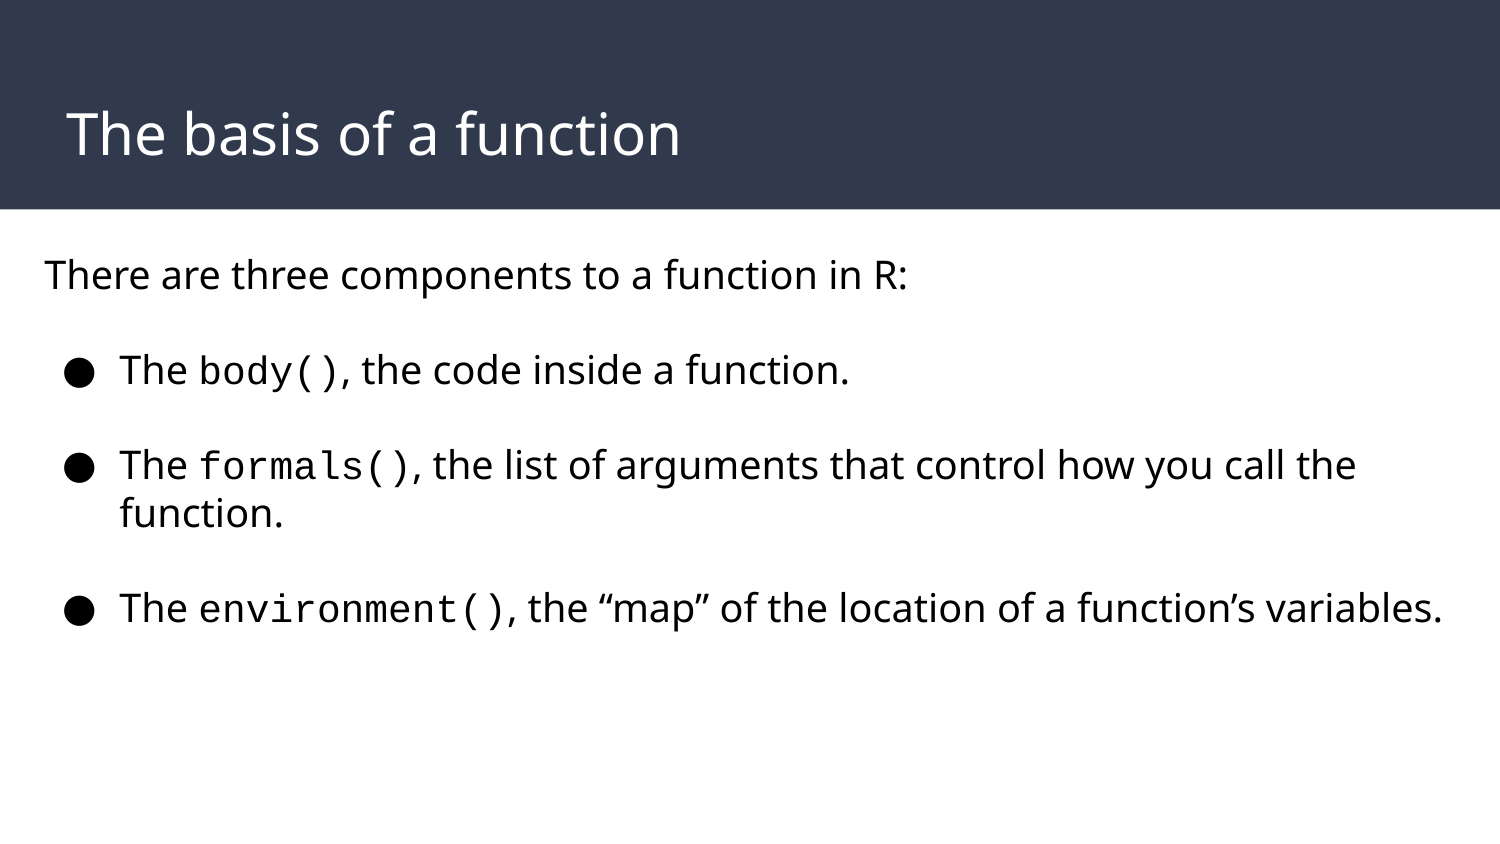

# The basis of a function
There are three components to a function in R:
The body(), the code inside a function.
The formals(), the list of arguments that control how you call the function.
The environment(), the “map” of the location of a function’s variables.